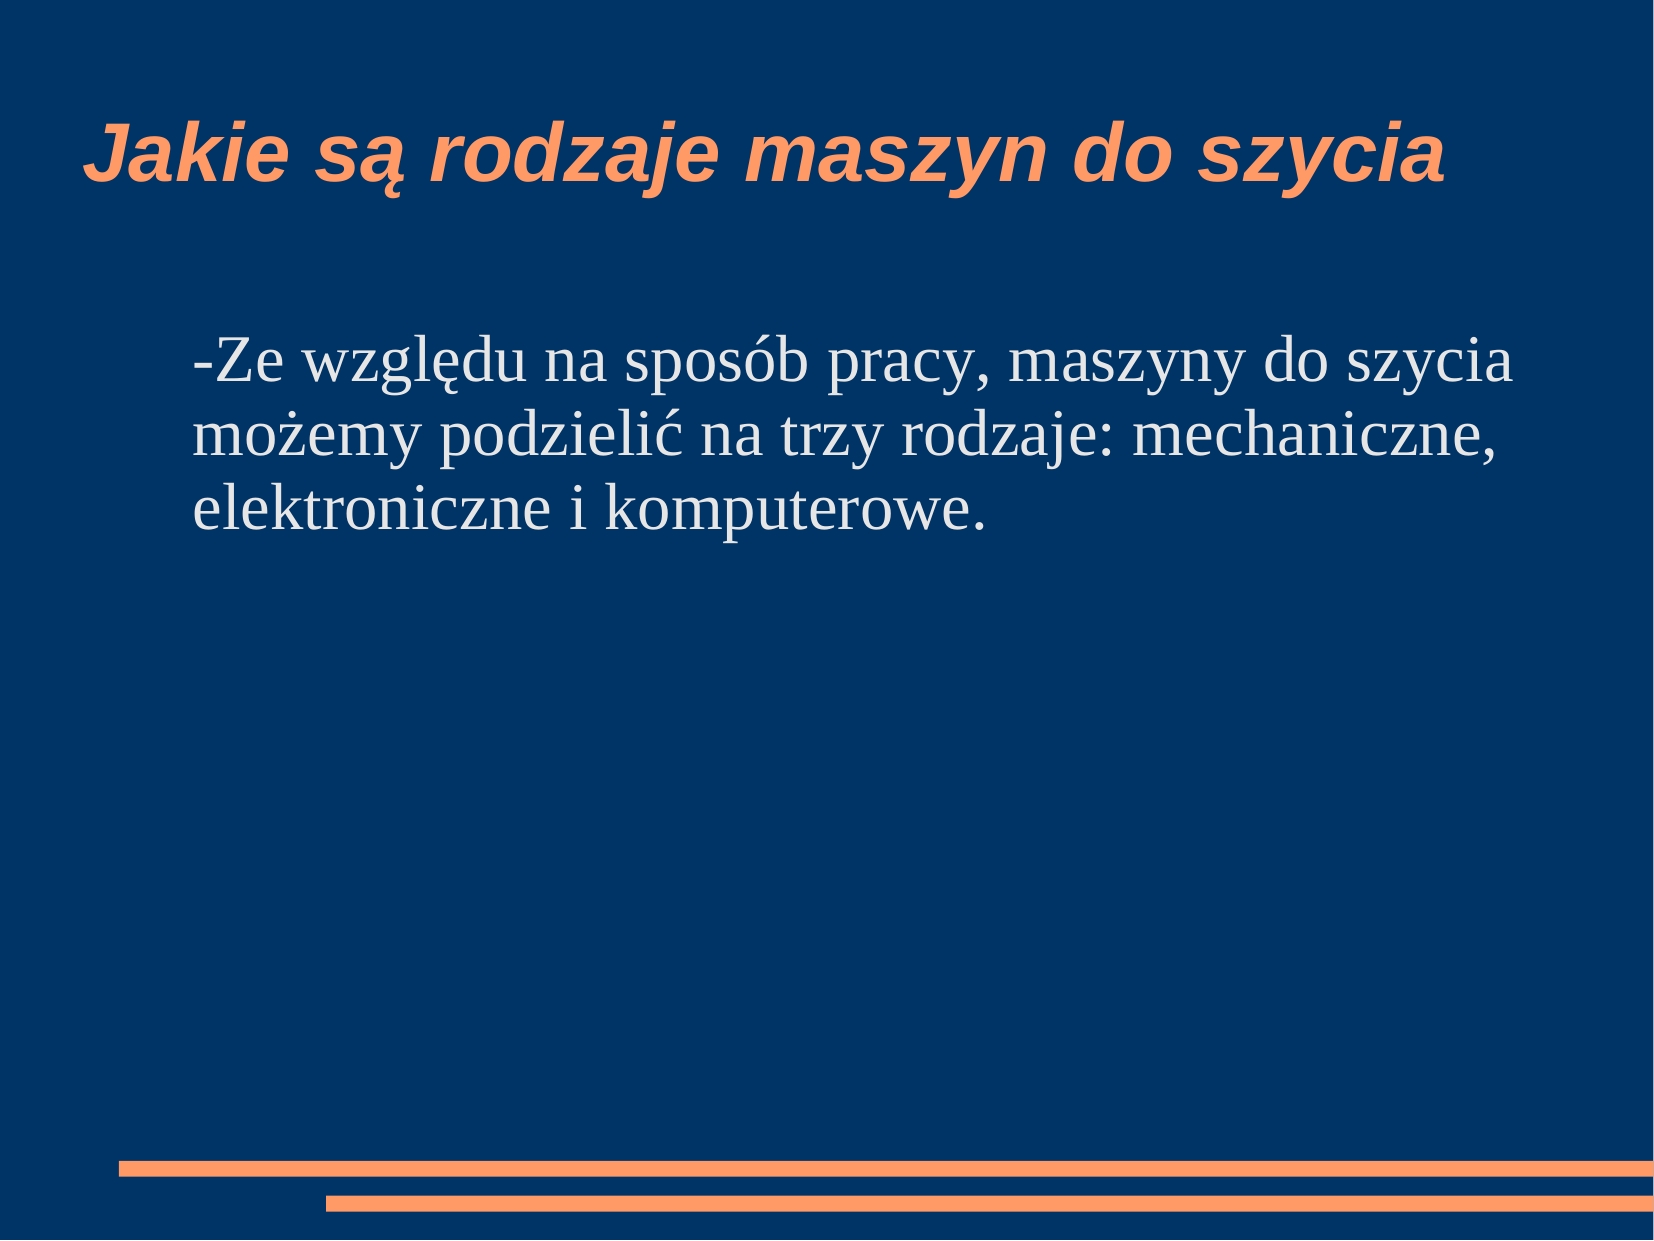

# Jakie są rodzaje maszyn do szycia
-Ze względu na sposób pracy, maszyny do szycia możemy podzielić na trzy rodzaje: mechaniczne, elektroniczne i komputerowe.